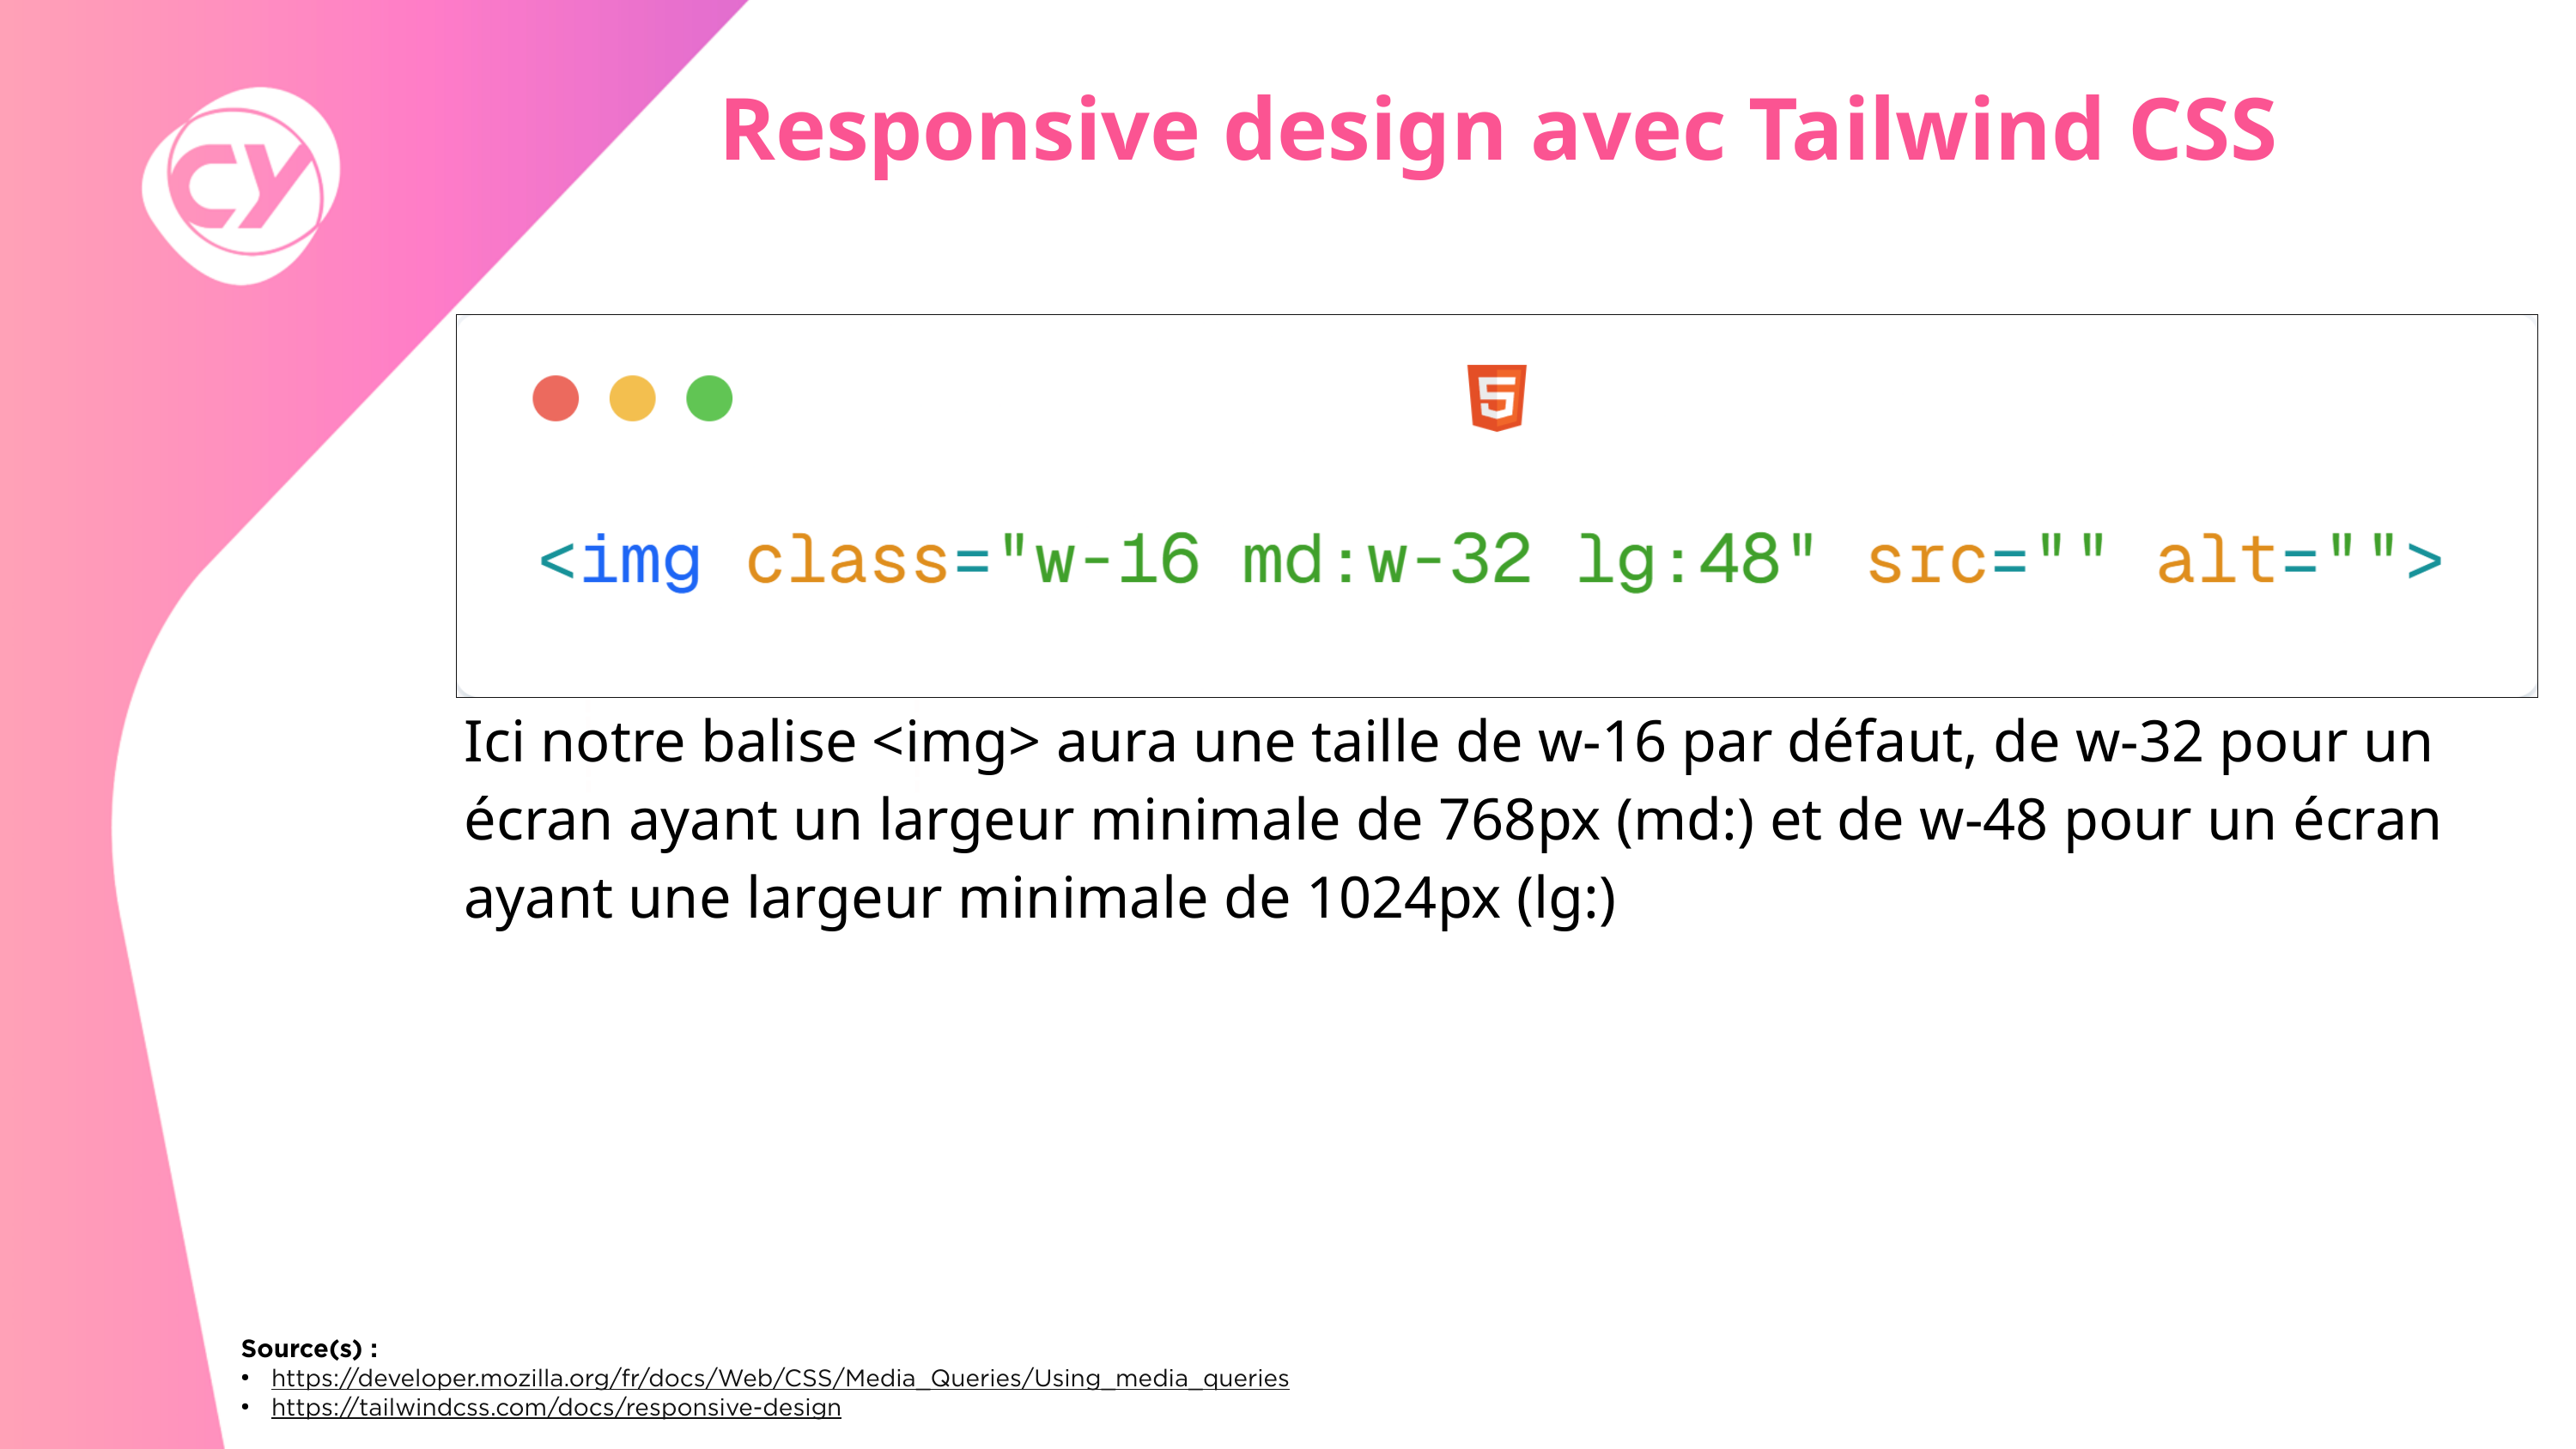

Responsive design avec Tailwind CSS
Ici notre balise <img> aura une taille de w-16 par défaut, de w-32 pour un écran ayant un largeur minimale de 768px (md:) et de w-48 pour un écran ayant une largeur minimale de 1024px (lg:)
Source(s) :
https://developer.mozilla.org/fr/docs/Web/CSS/Media_Queries/Using_media_queries
https://tailwindcss.com/docs/responsive-design